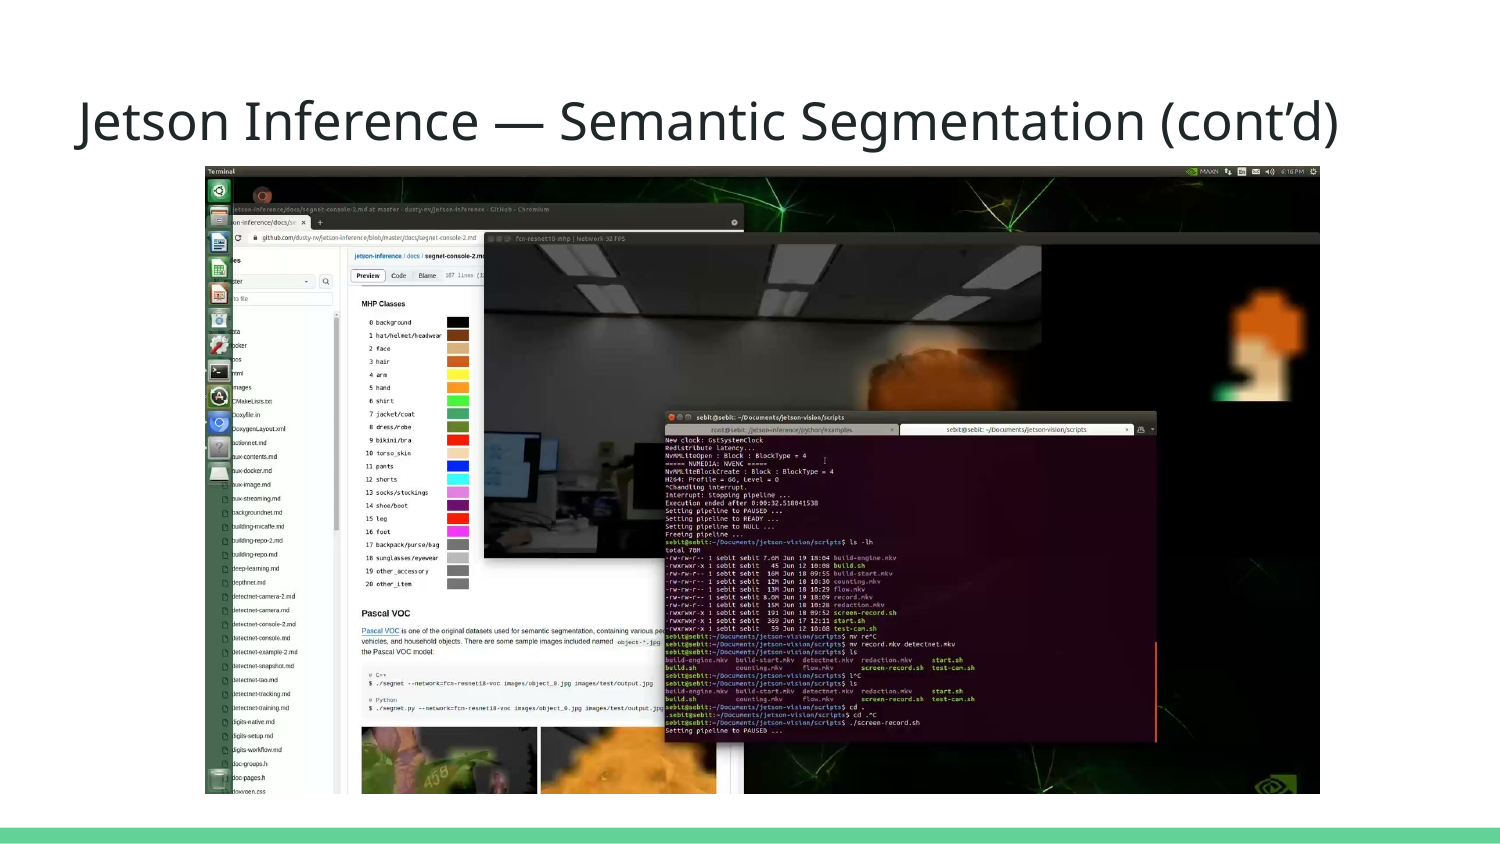

# Jetson Inference — Semantic Segmentation (cont’d)